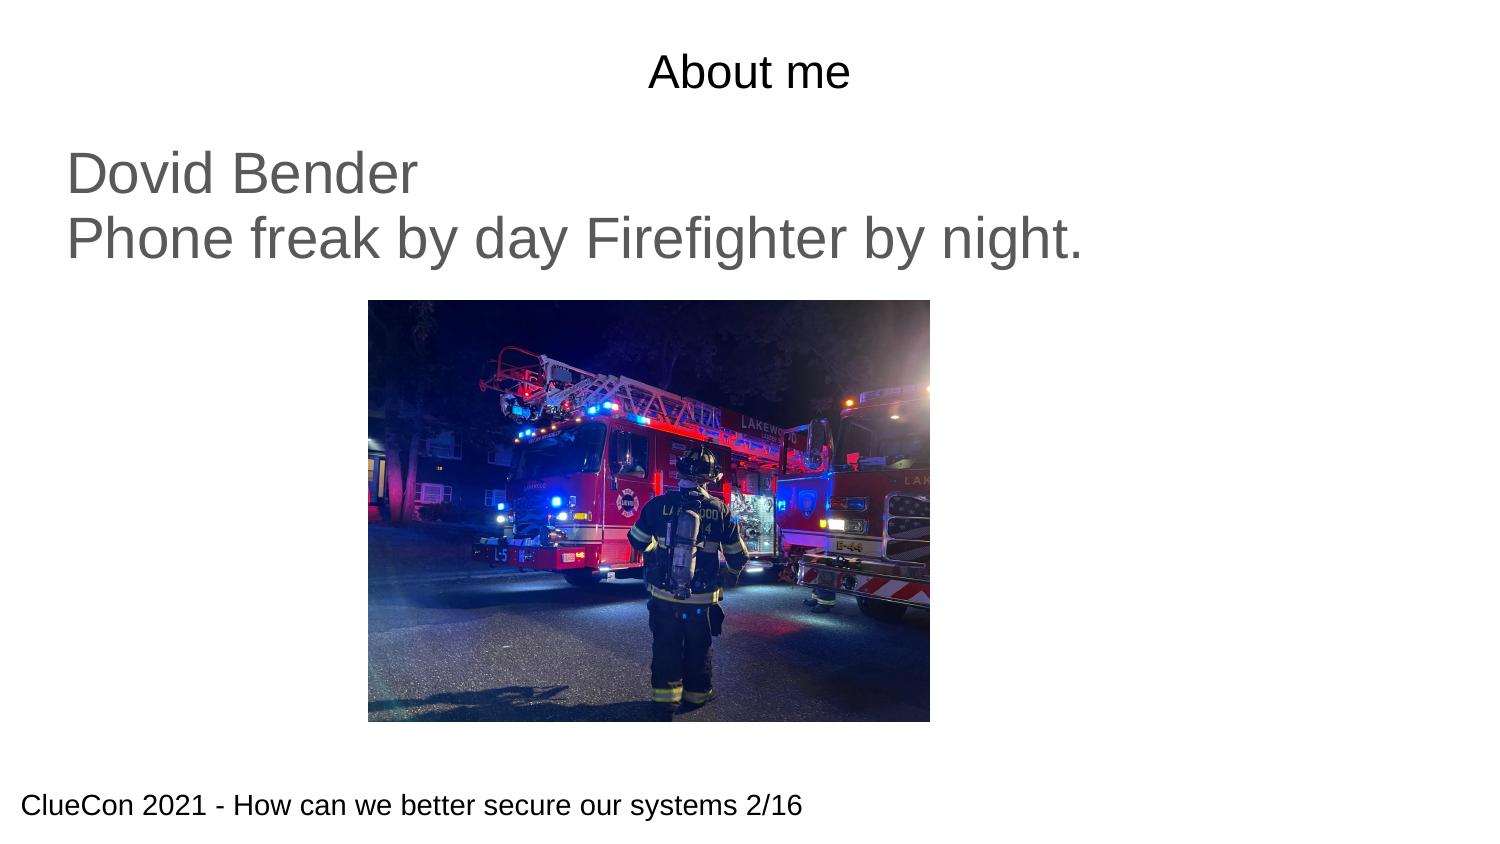

# About me
Dovid Bender
Phone freak by day Firefighter by night.
ClueCon 2021 - How can we better secure our systems 2/16